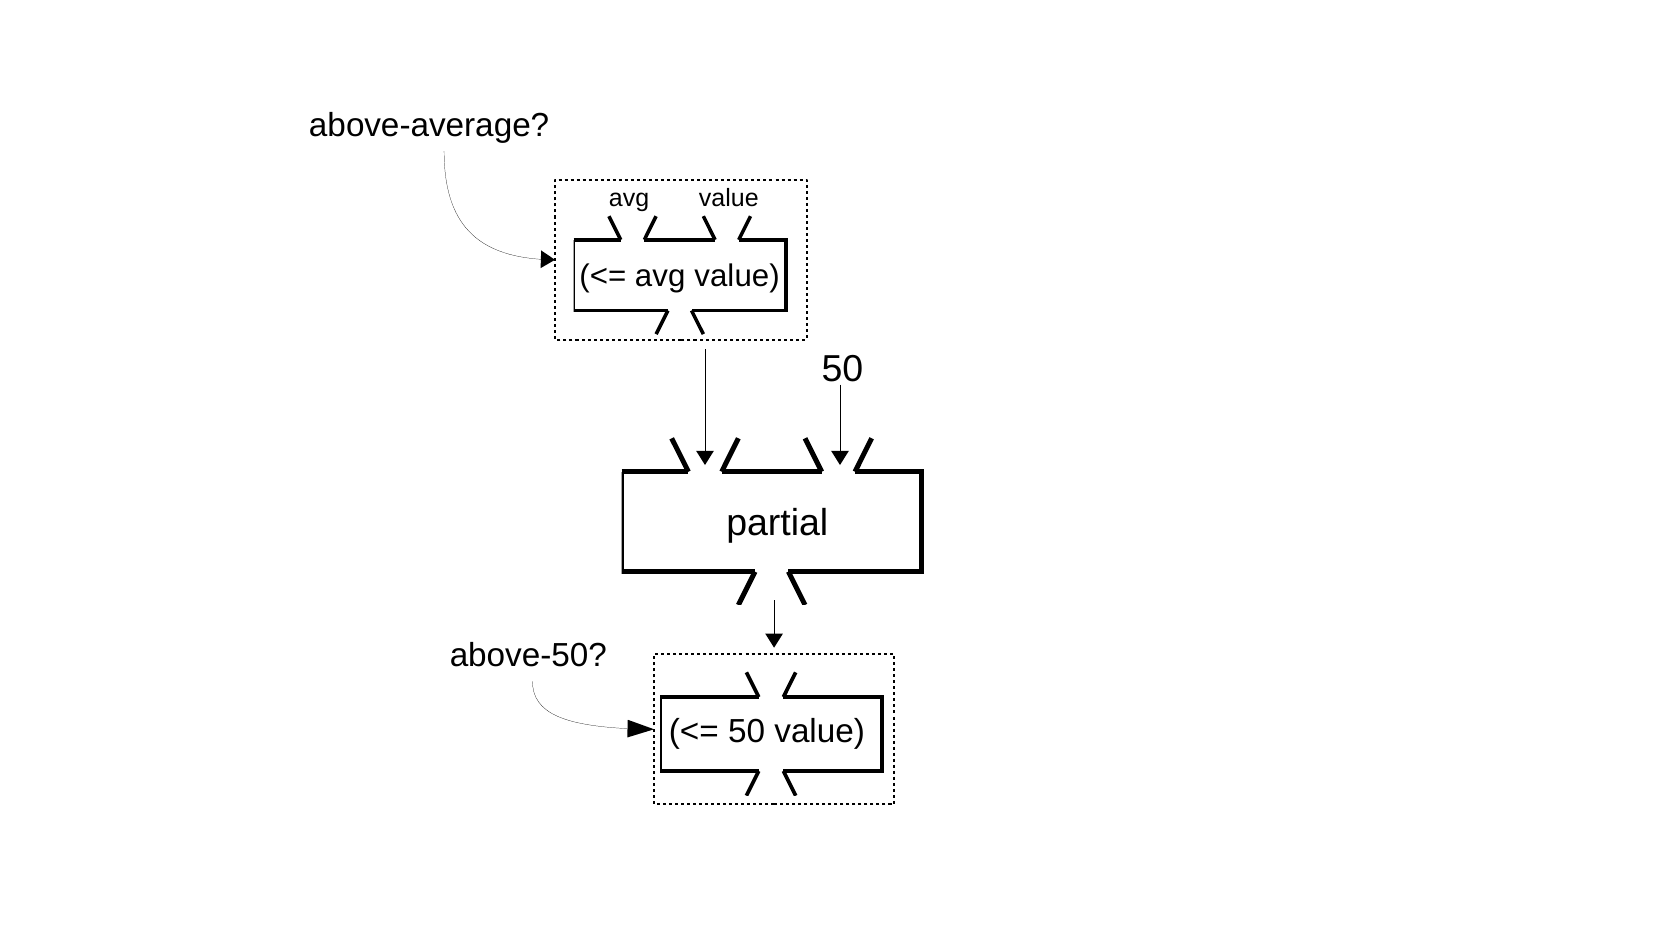

above-average?
avg
value
(<= avg value)
50
partial
above-50?
(<= 50 value)